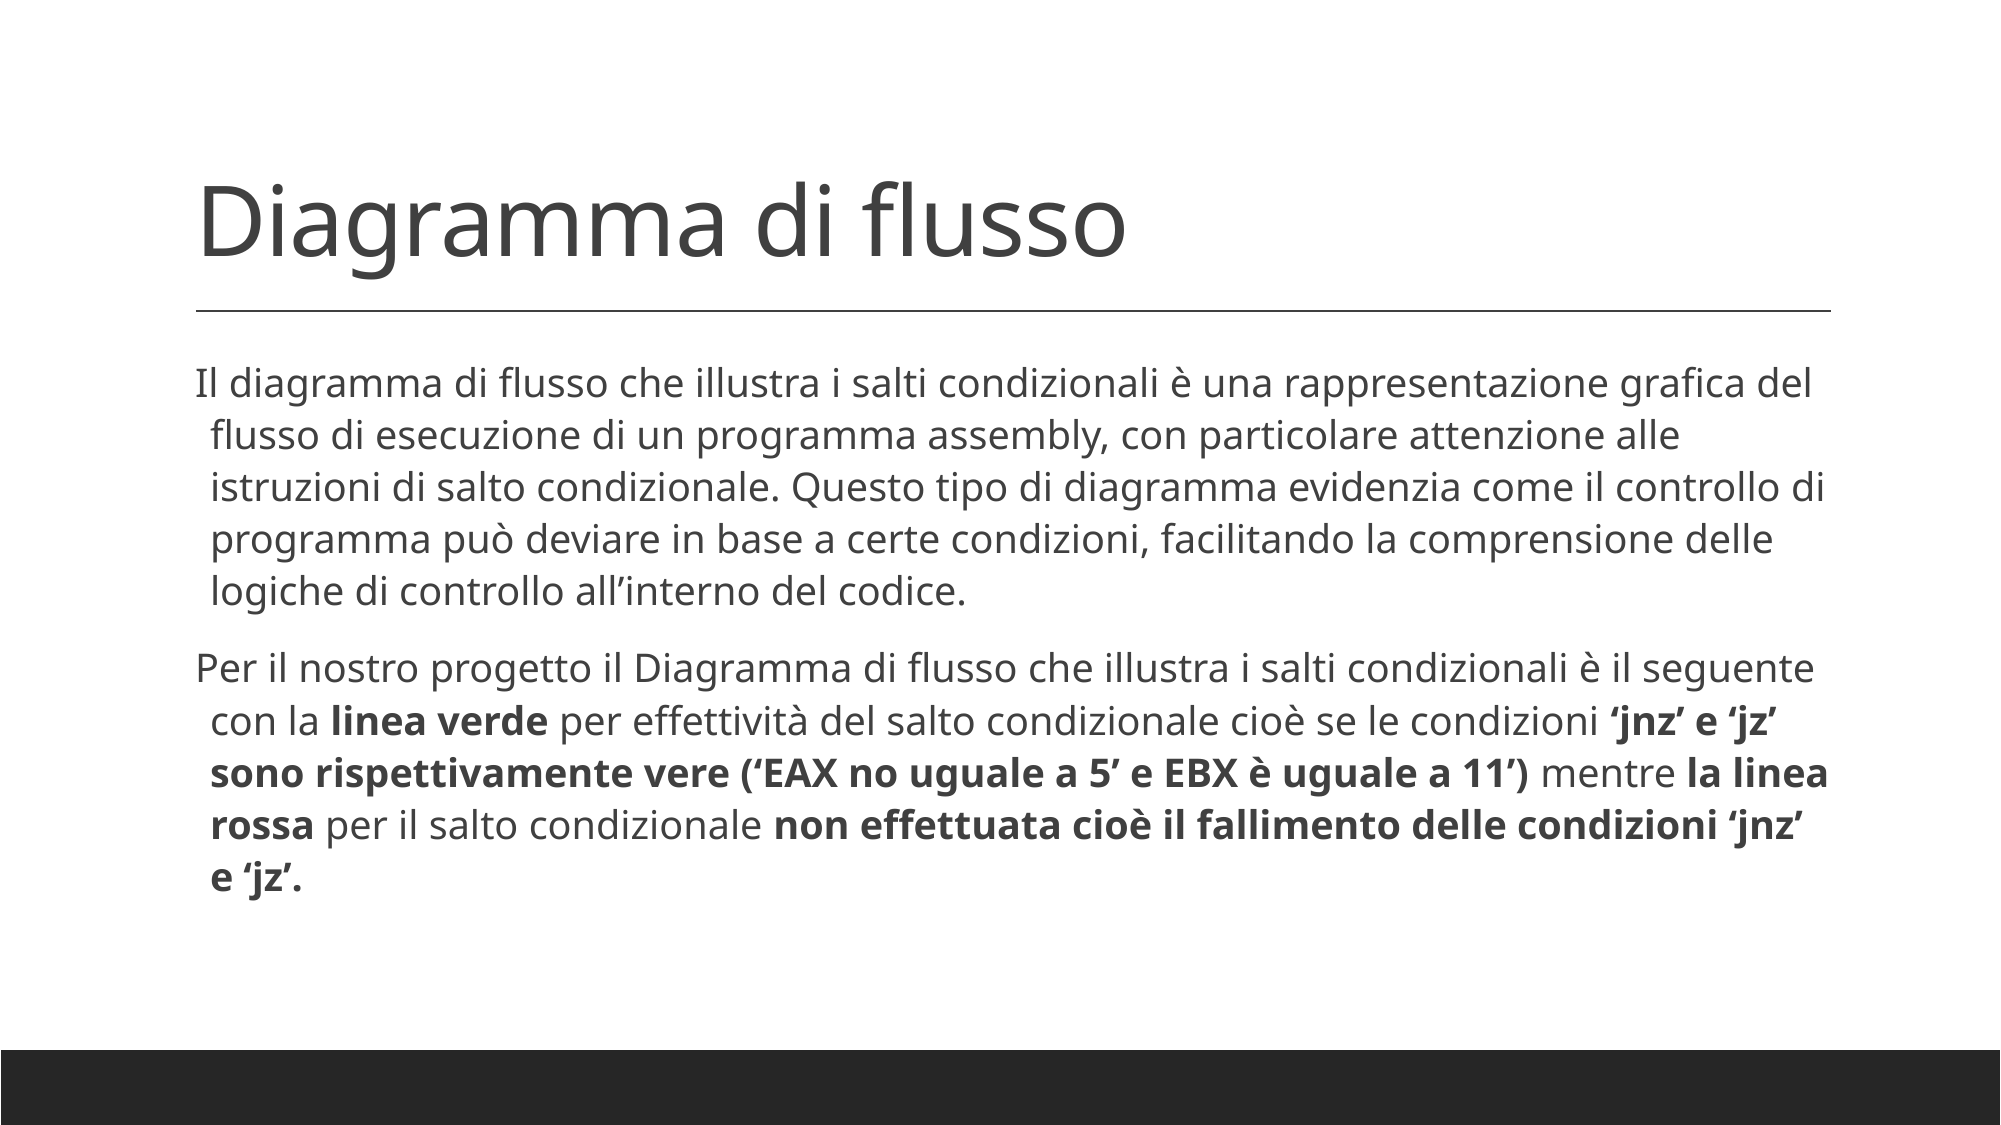

# Diagramma di flusso
Il diagramma di flusso che illustra i salti condizionali è una rappresentazione grafica del flusso di esecuzione di un programma assembly, con particolare attenzione alle istruzioni di salto condizionale. Questo tipo di diagramma evidenzia come il controllo di programma può deviare in base a certe condizioni, facilitando la comprensione delle logiche di controllo all’interno del codice.
Per il nostro progetto il Diagramma di flusso che illustra i salti condizionali è il seguente con la linea verde per effettività del salto condizionale cioè se le condizioni ‘jnz’ e ‘jz’ sono rispettivamente vere (‘EAX no uguale a 5’ e EBX è uguale a 11’) mentre la linea rossa per il salto condizionale non effettuata cioè il fallimento delle condizioni ‘jnz’ e ‘jz’.